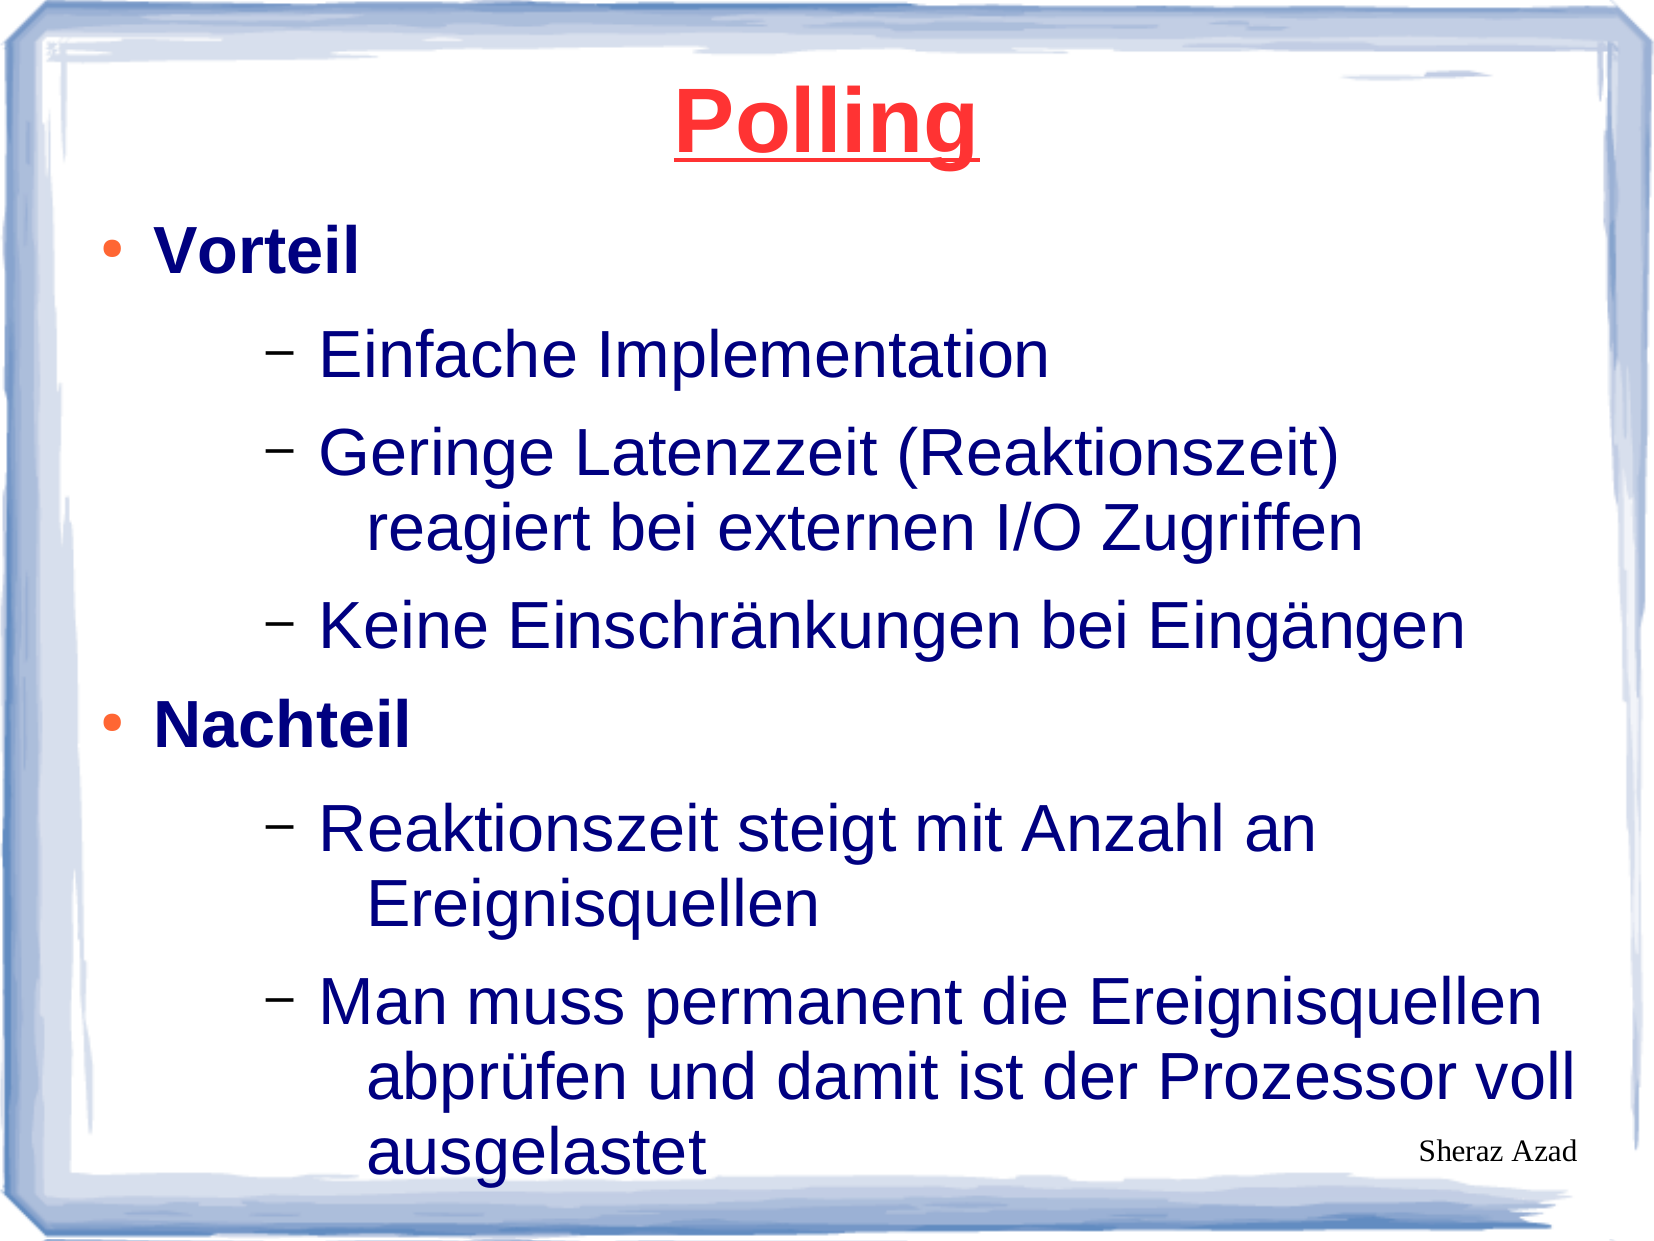

# Polling
Vorteil
Einfache Implementation
Geringe Latenzzeit (Reaktionszeit) reagiert bei externen I/O Zugriffen
Keine Einschränkungen bei Eingängen
Nachteil
Reaktionszeit steigt mit Anzahl an Ereignisquellen
Man muss permanent die Ereignisquellen abprüfen und damit ist der Prozessor voll ausgelastet